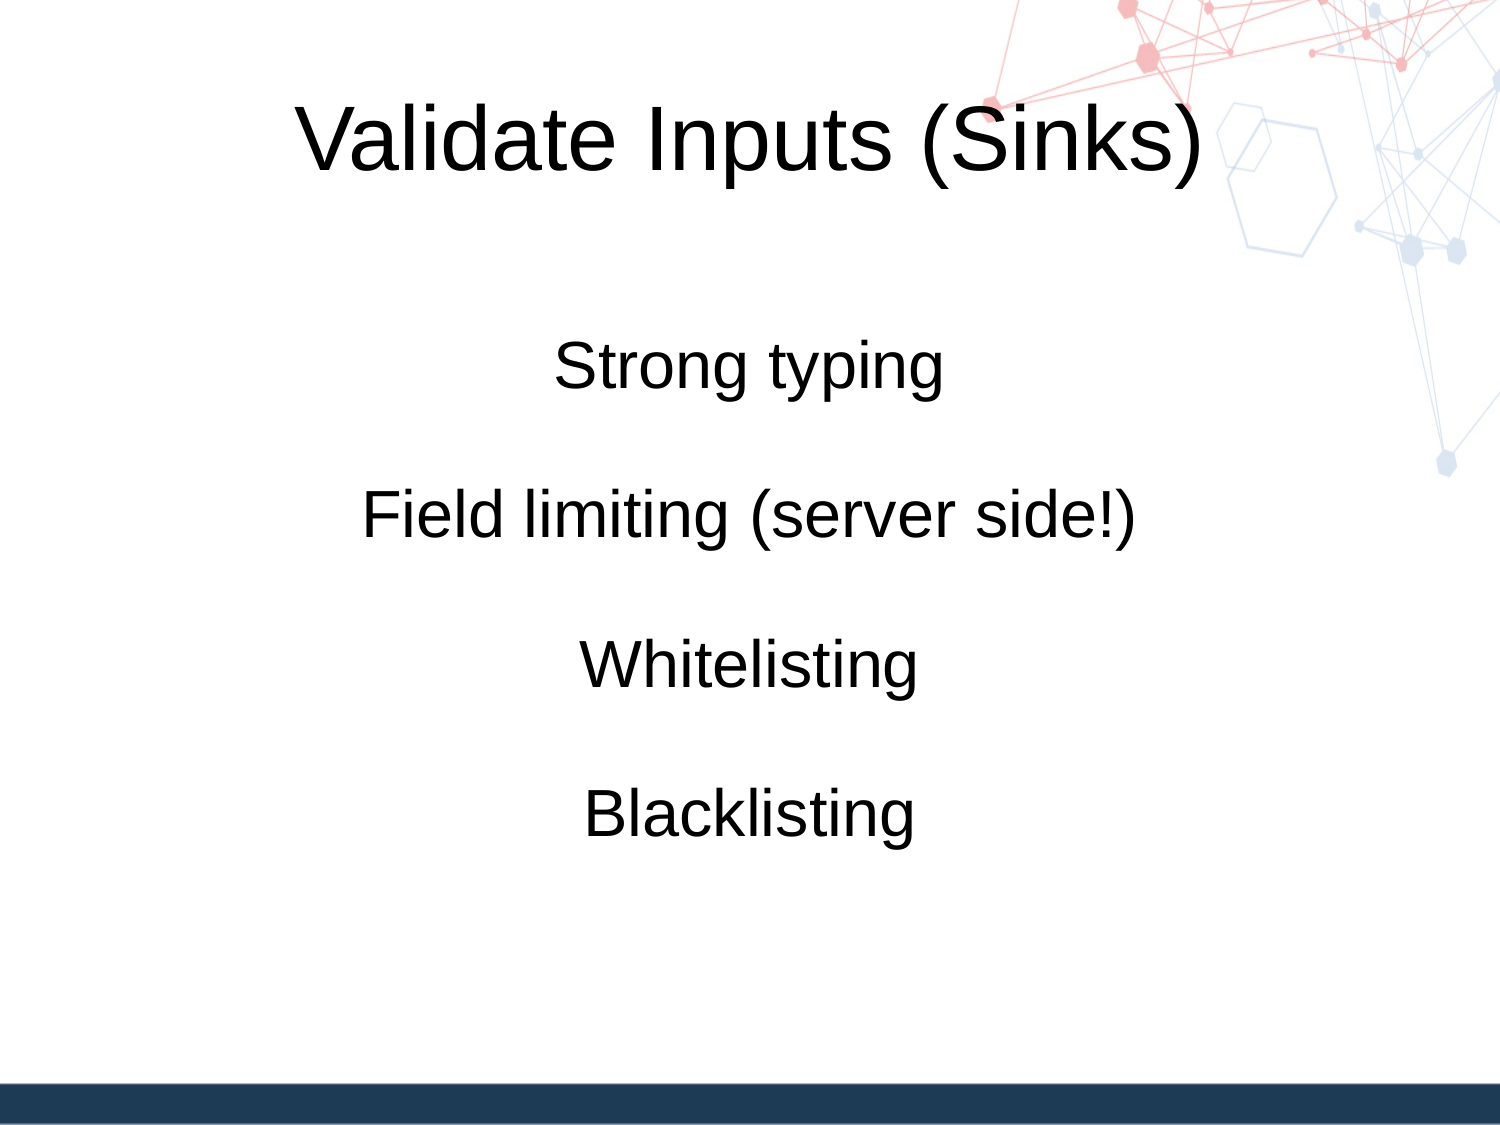

# Validate Inputs (Sinks)
Strong typing
Field limiting (server side!)
Whitelisting
Blacklisting